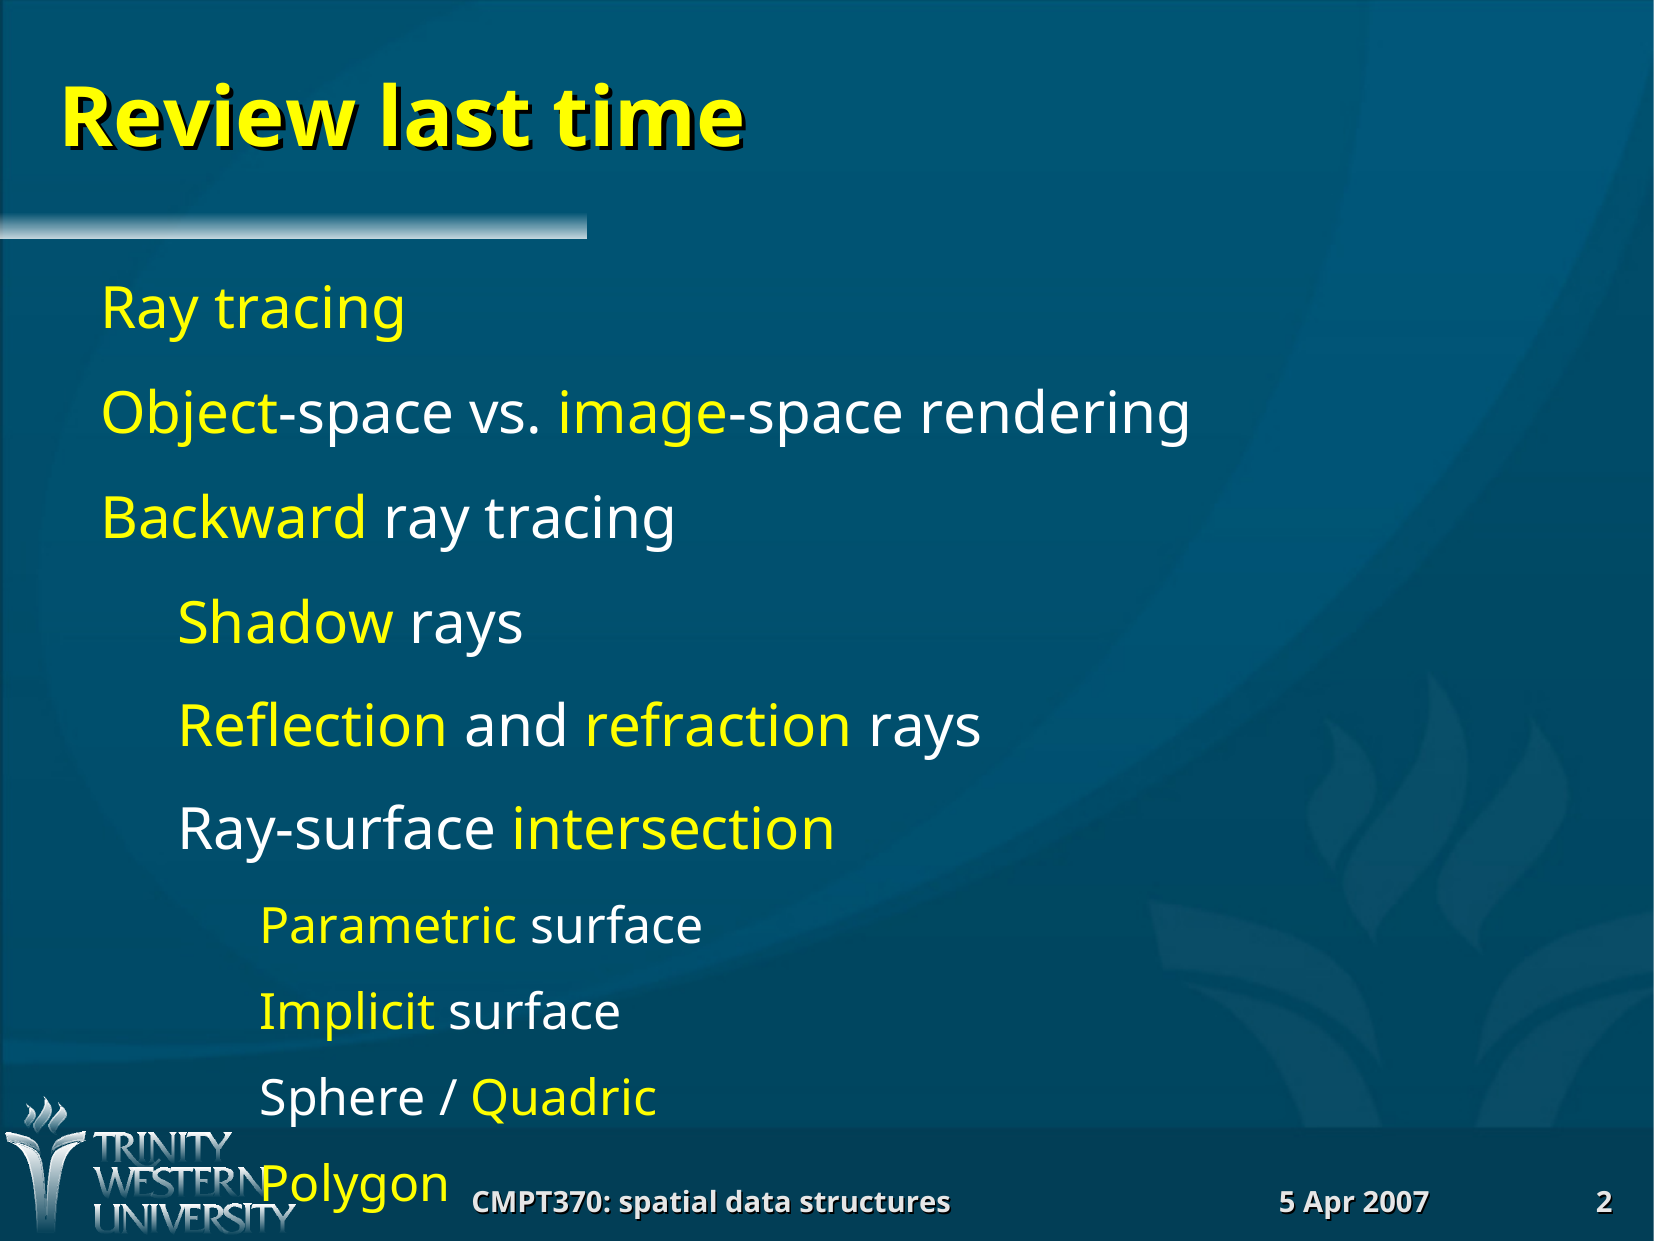

# Review last time
Ray tracing
Object-space vs. image-space rendering
Backward ray tracing
Shadow rays
Reflection and refraction rays
Ray-surface intersection
Parametric surface
Implicit surface
Sphere / Quadric
Polygon
CMPT370: spatial data structures
5 Apr 2007
2